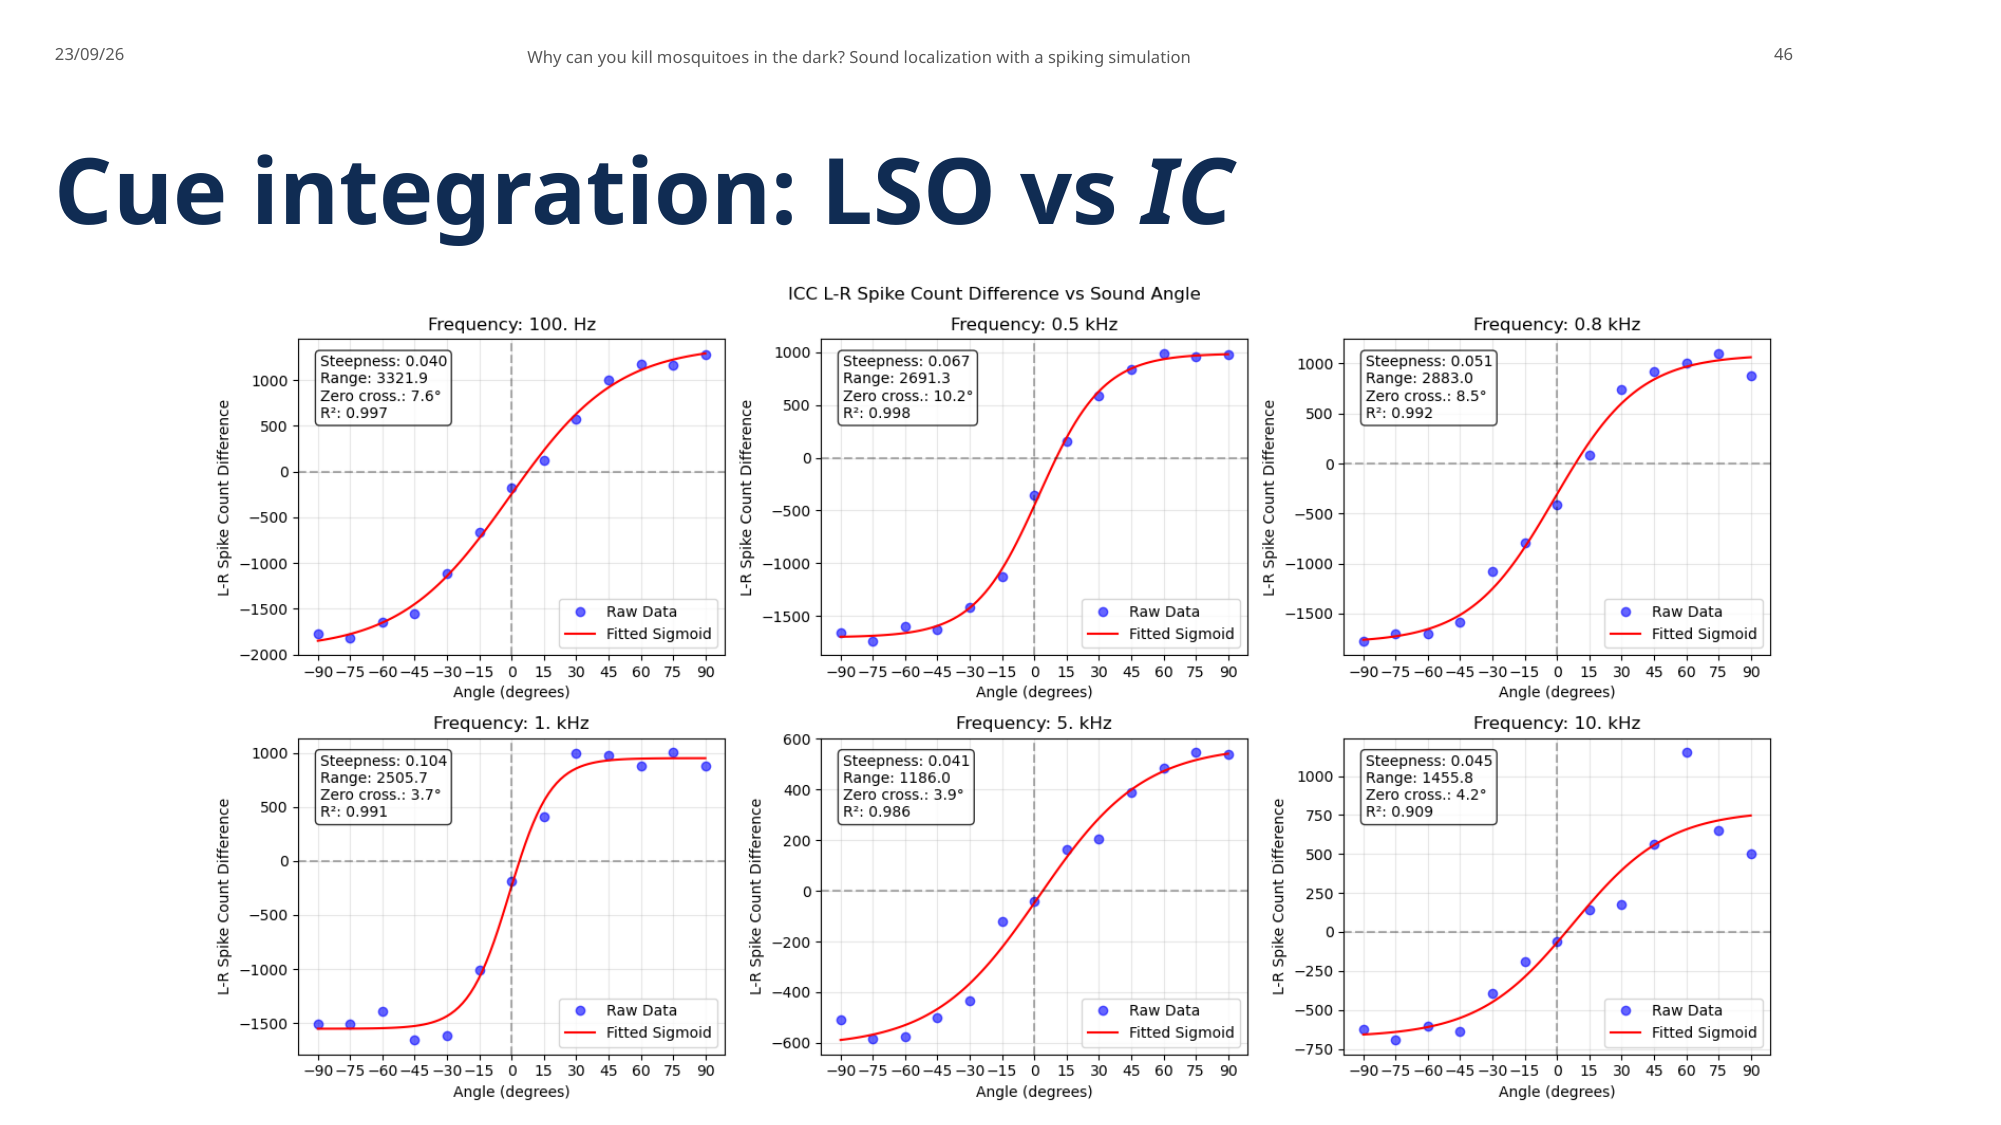

Why can you kill mosquitoes in the dark? Sound localization with a spiking simulation
# Cue integration: LSO vs IC